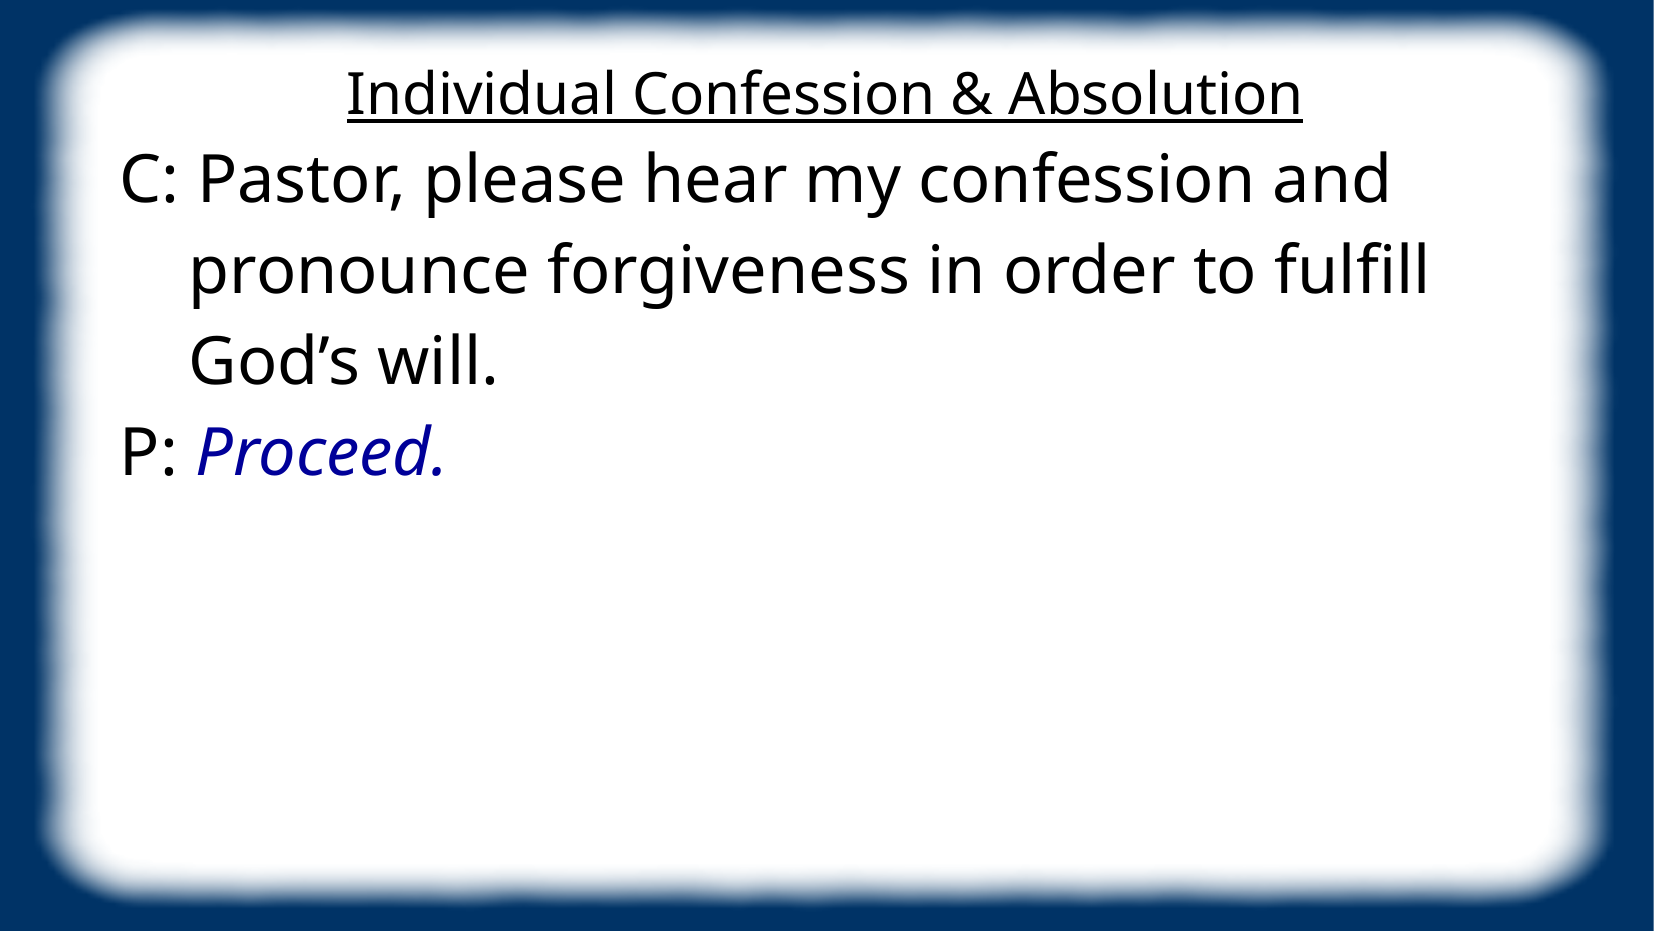

Individual Confession & Absolution
C: Pastor, please hear my confession and
 pronounce forgiveness in order to fulfill
 God’s will.
P: Proceed.